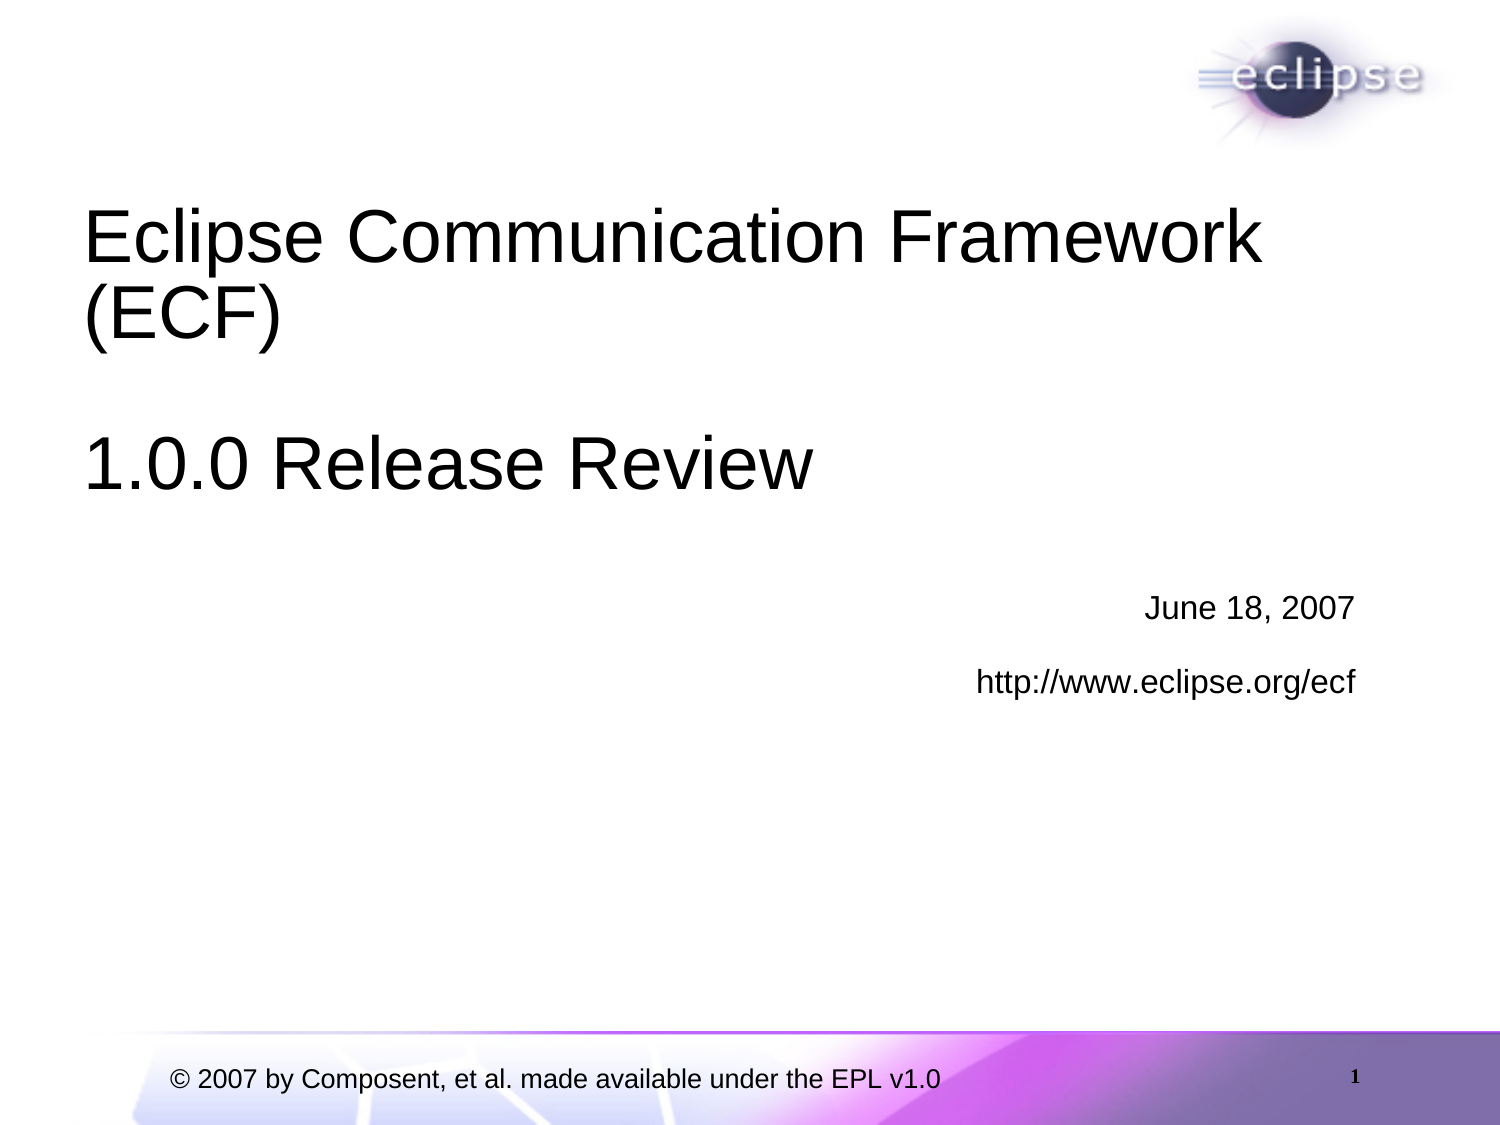

Eclipse Communication Framework (ECF)
1.0.0 Release Review
# June 18, 2007
http://www.eclipse.org/ecf